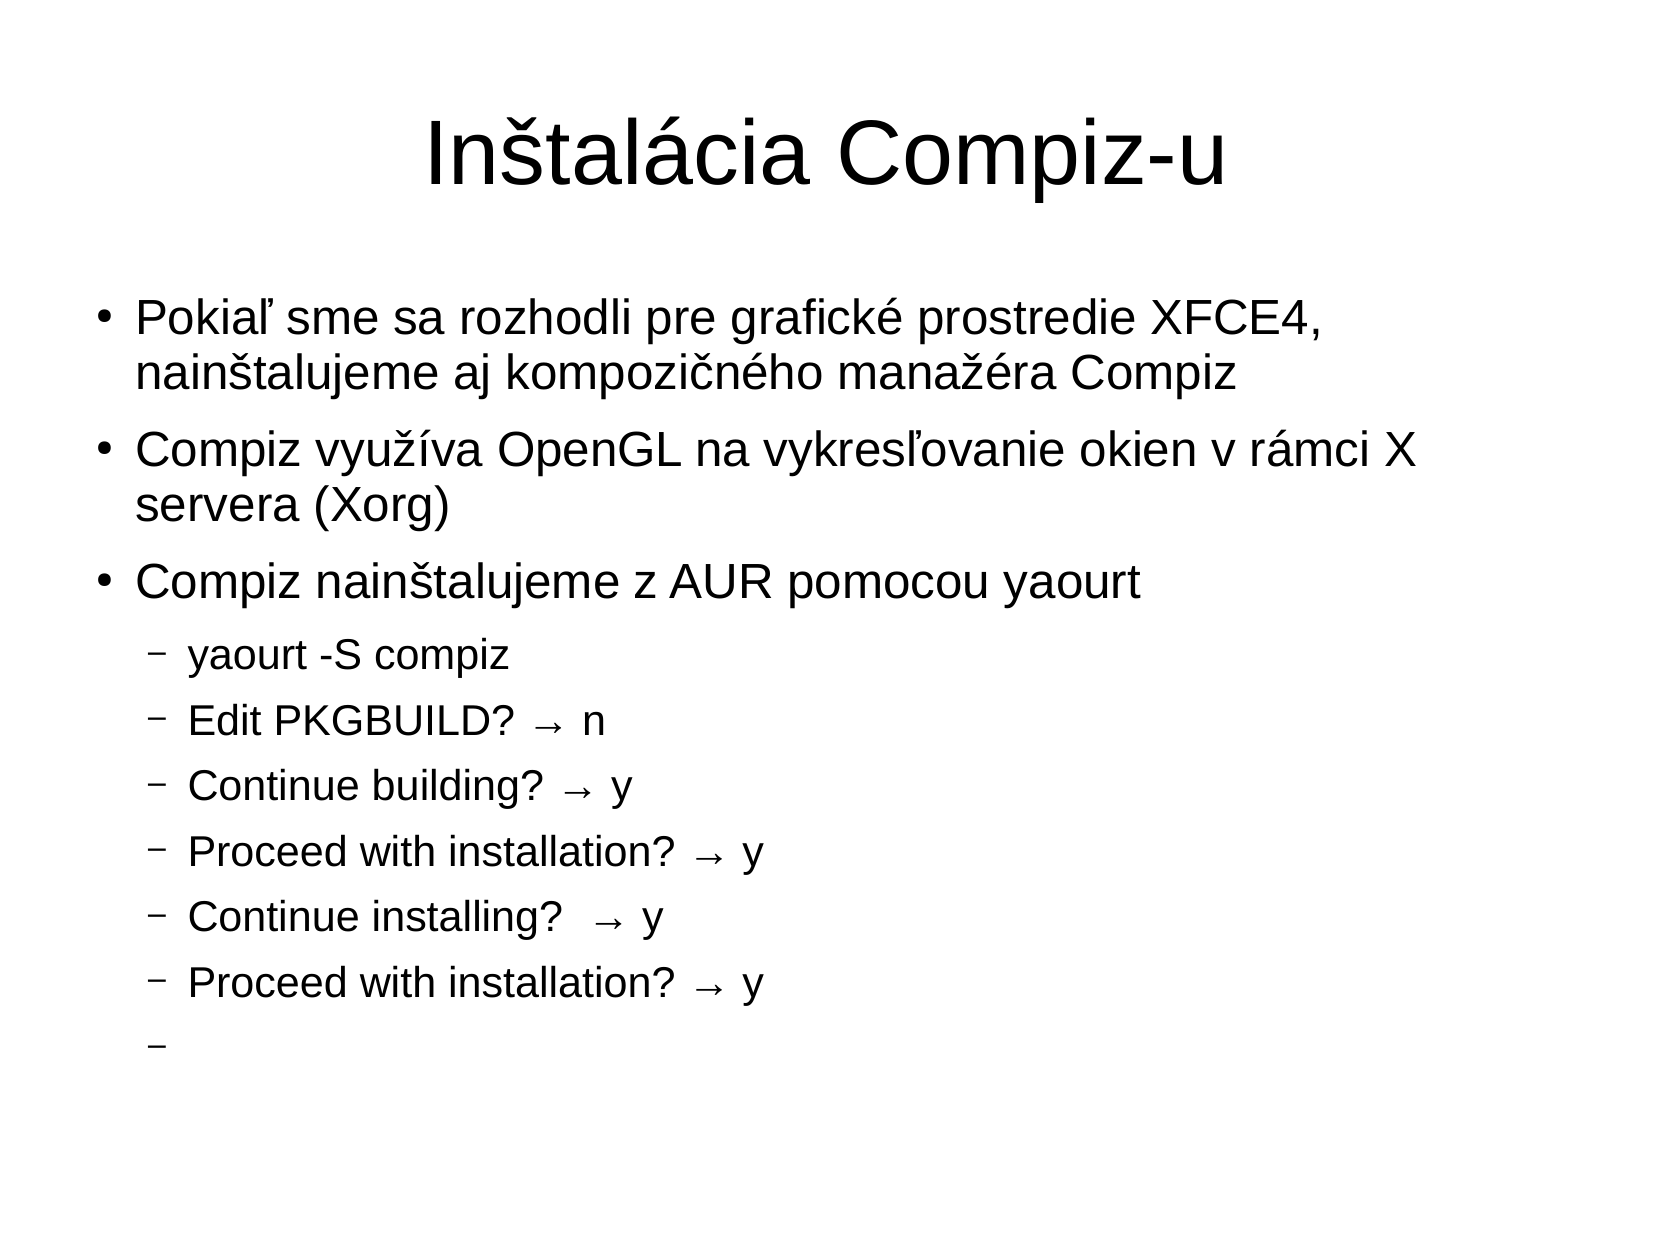

# Inštalácia Compiz-u
Pokiaľ sme sa rozhodli pre grafické prostredie XFCE4, nainštalujeme aj kompozičného manažéra Compiz
Compiz využíva OpenGL na vykresľovanie okien v rámci X servera (Xorg)
Compiz nainštalujeme z AUR pomocou yaourt
yaourt -S compiz
Edit PKGBUILD? → n
Continue building? → y
Proceed with installation? → y
Continue installing? → y
Proceed with installation? → y